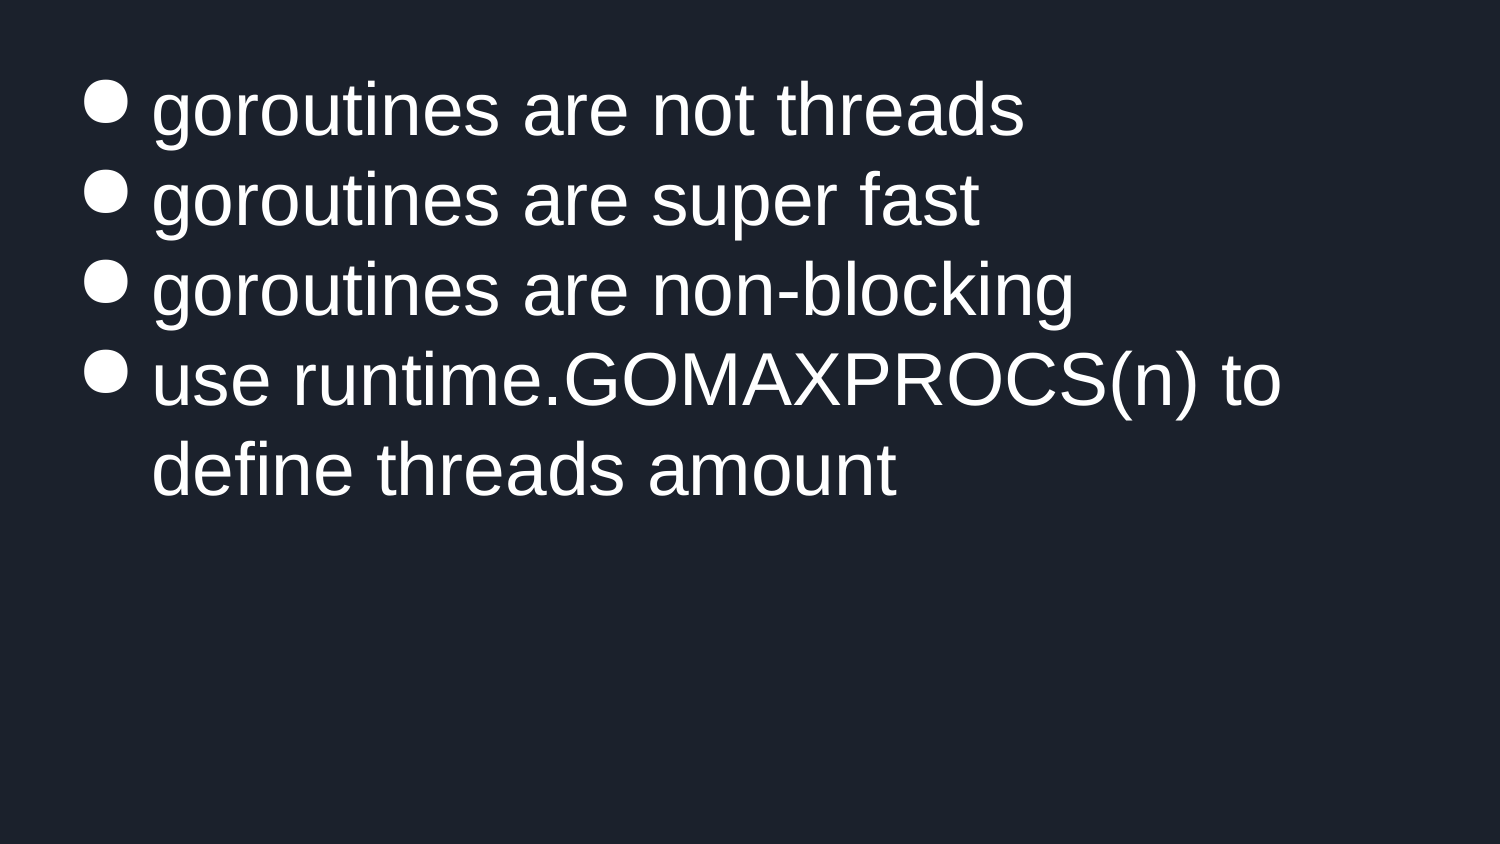

goroutines are not threads
goroutines are super fast
goroutines are non-blocking
use runtime.GOMAXPROCS(n) to define threads amount